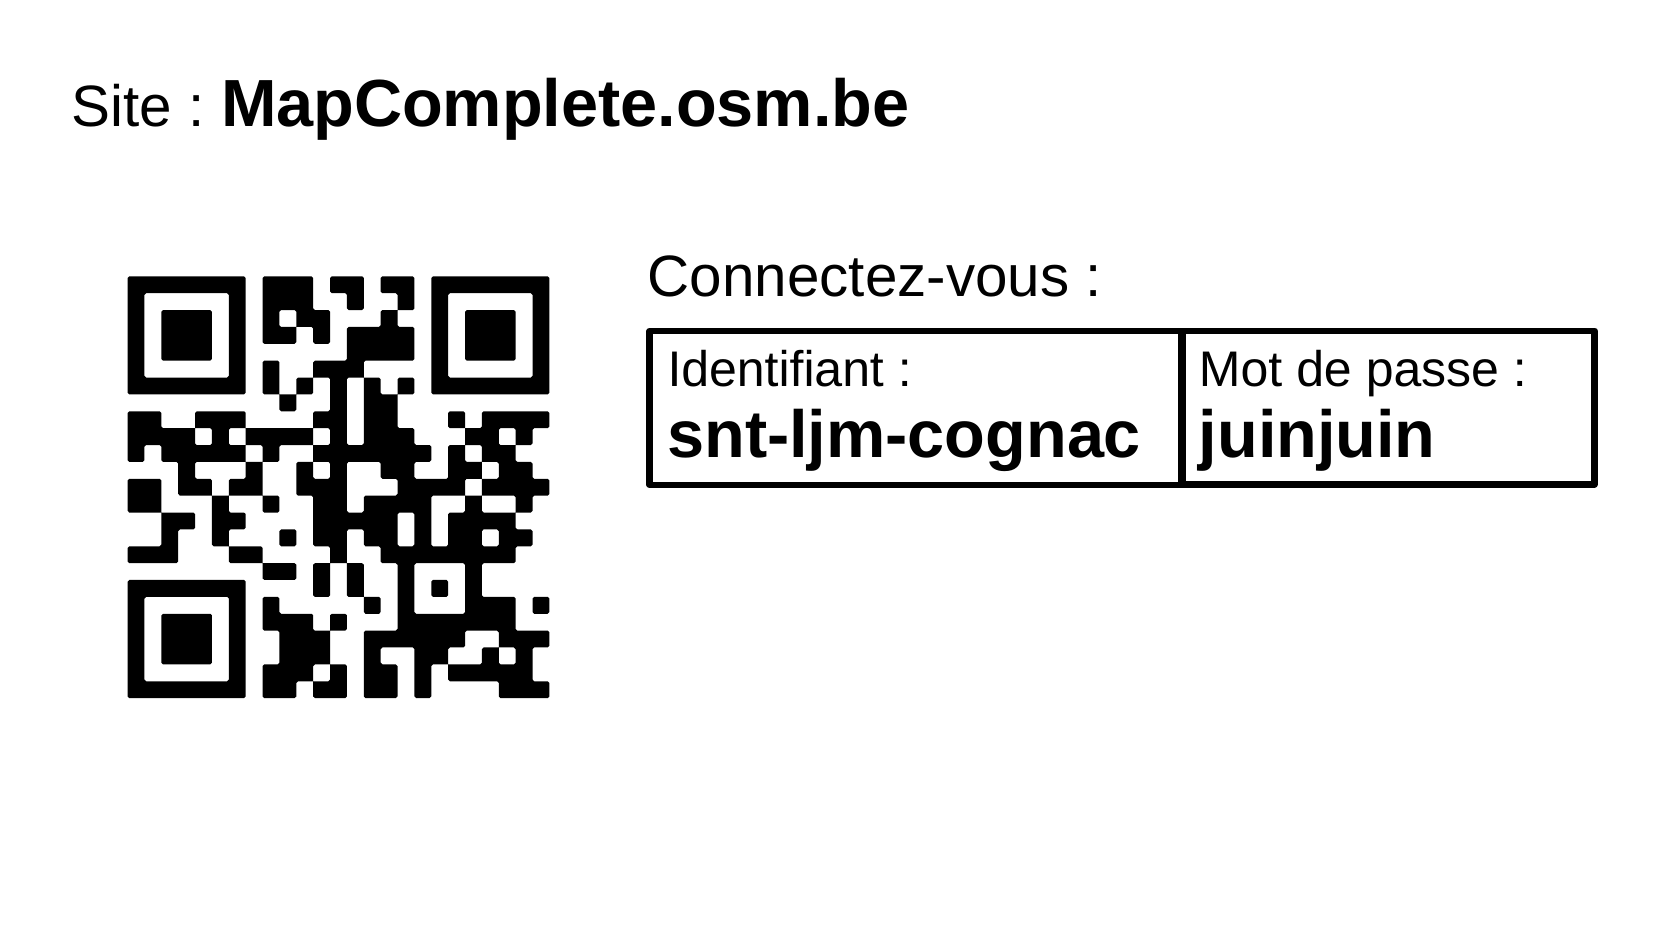

Site : MapComplete.osm.be
Connectez-vous :
Mot de passe :
juinjuin
Identifiant :
snt-ljm-cognac